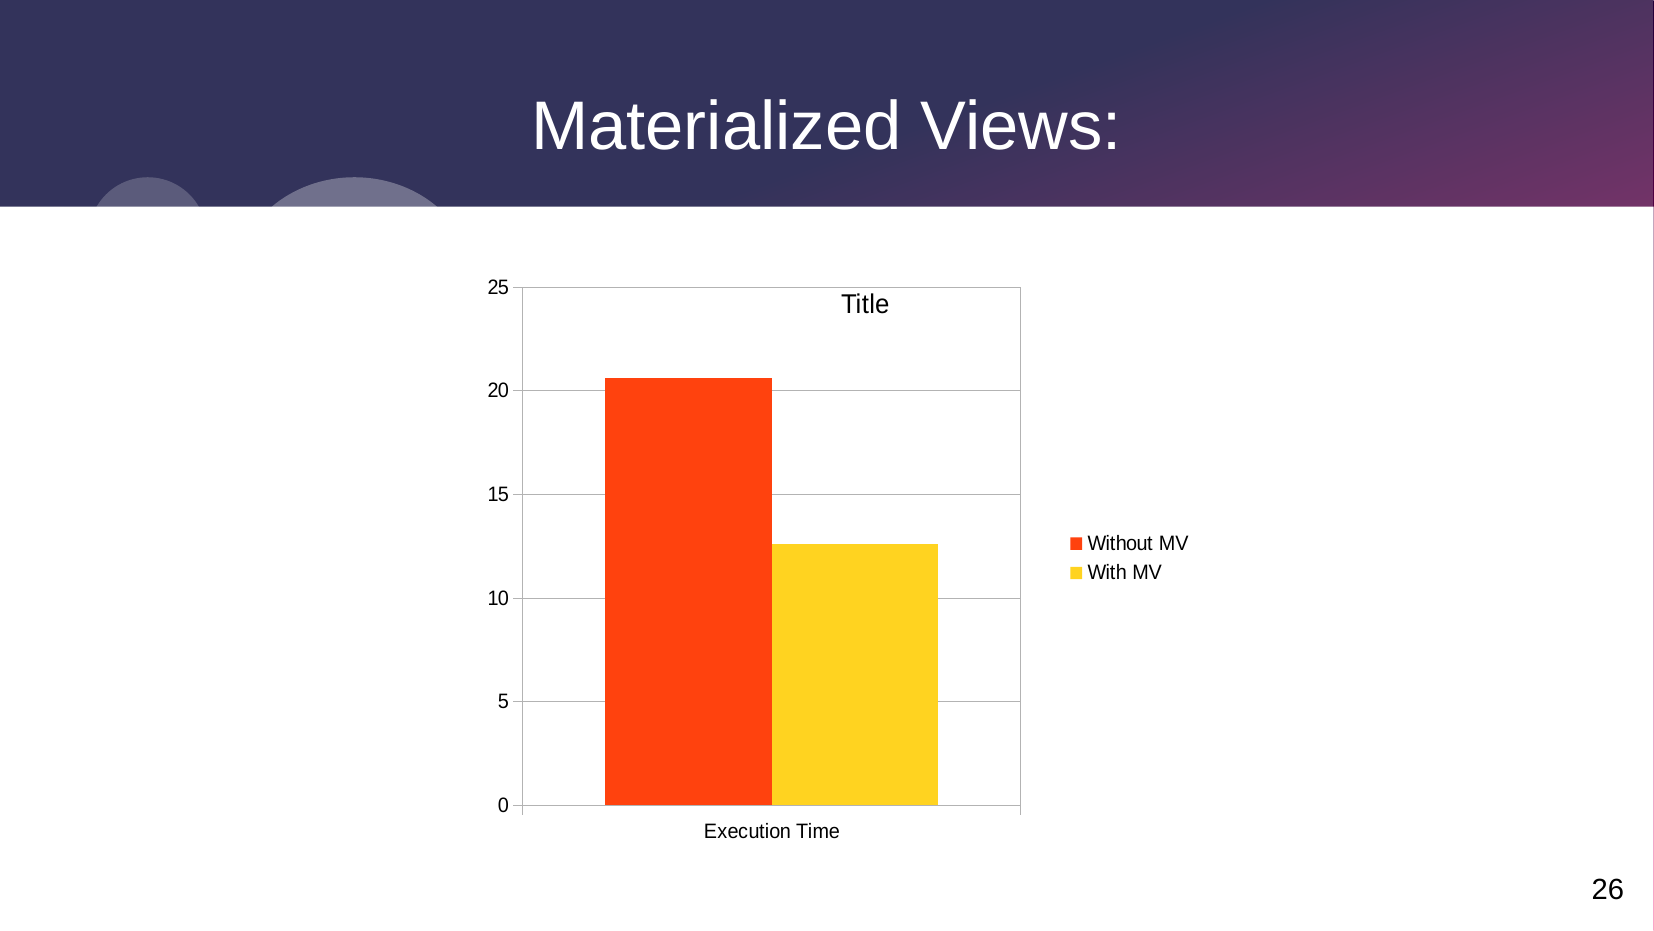

# Materialized Views:
### Chart: Title
| Category | Without MV | With MV |
|---|---|---|
| Execution Time | 20.6 | 12.6 |